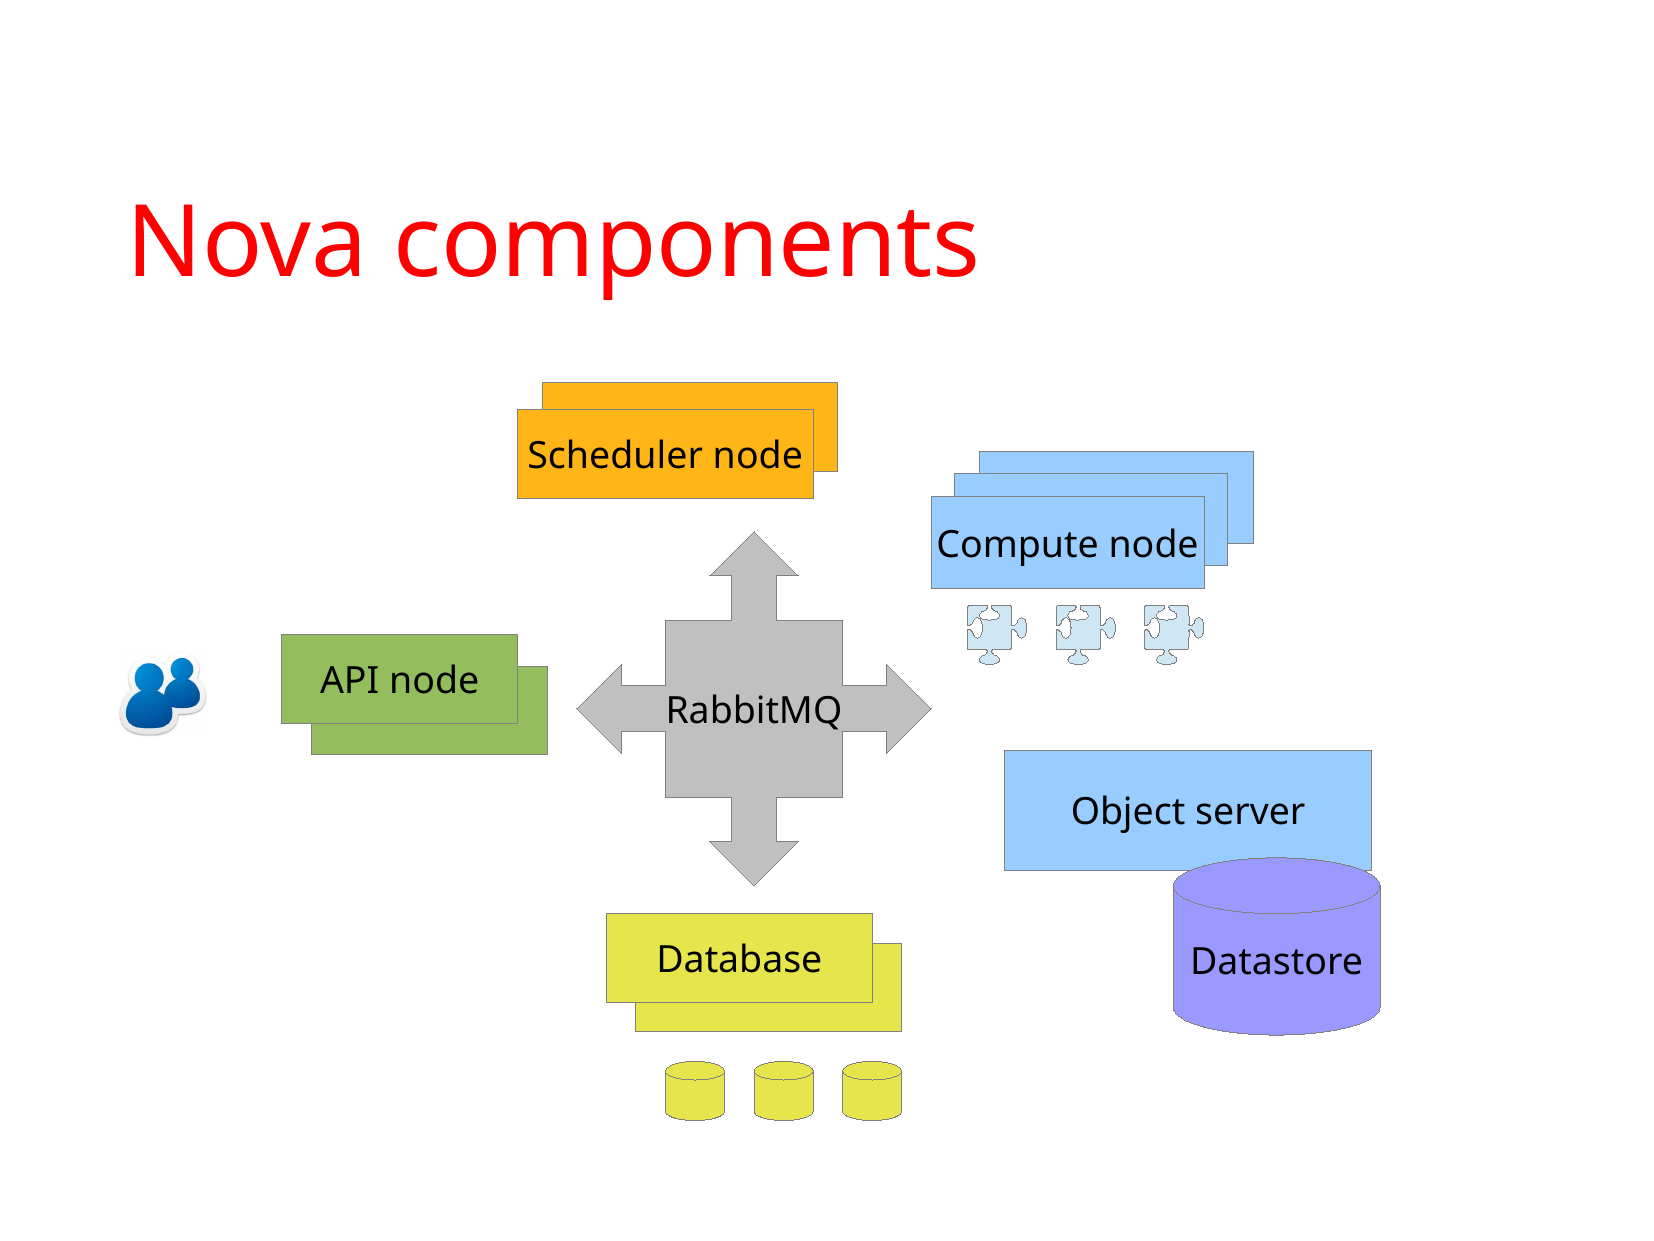

# Nova components
Scheduler node
Compute node
RabbitMQ
API node
Object server
Datastore
Database